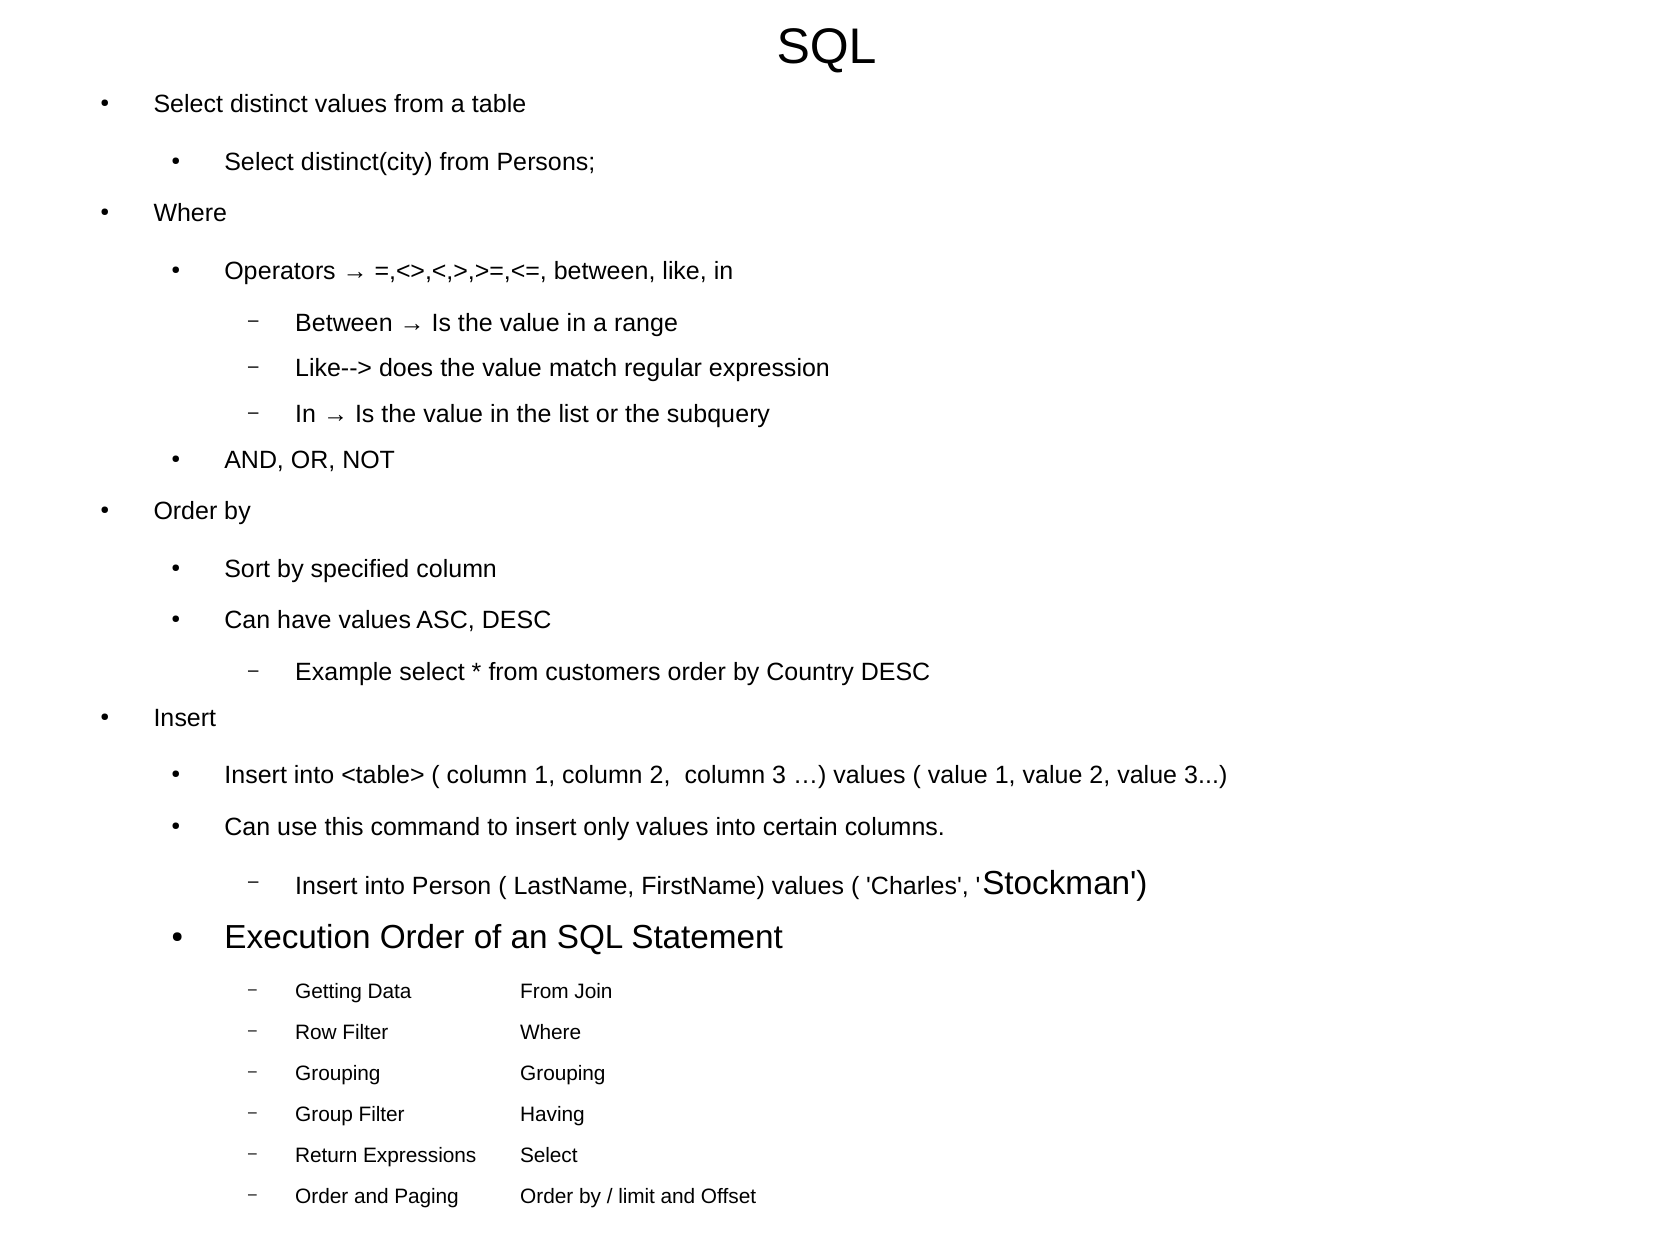

# SQL
Select distinct values from a table
Select distinct(city) from Persons;
Where
Operators → =,<>,<,>,>=,<=, between, like, in
Between → Is the value in a range
Like--> does the value match regular expression
In → Is the value in the list or the subquery
AND, OR, NOT
Order by
Sort by specified column
Can have values ASC, DESC
Example select * from customers order by Country DESC
Insert
Insert into <table> ( column 1, column 2, column 3 …) values ( value 1, value 2, value 3...)
Can use this command to insert only values into certain columns.
Insert into Person ( LastName, FirstName) values ( 'Charles', 'Stockman')
Execution Order of an SQL Statement
Getting Data		From Join
Row Filter		Where
Grouping		Grouping
Group Filter		Having
Return Expressions 	Select
Order and Paging	Order by / limit and Offset